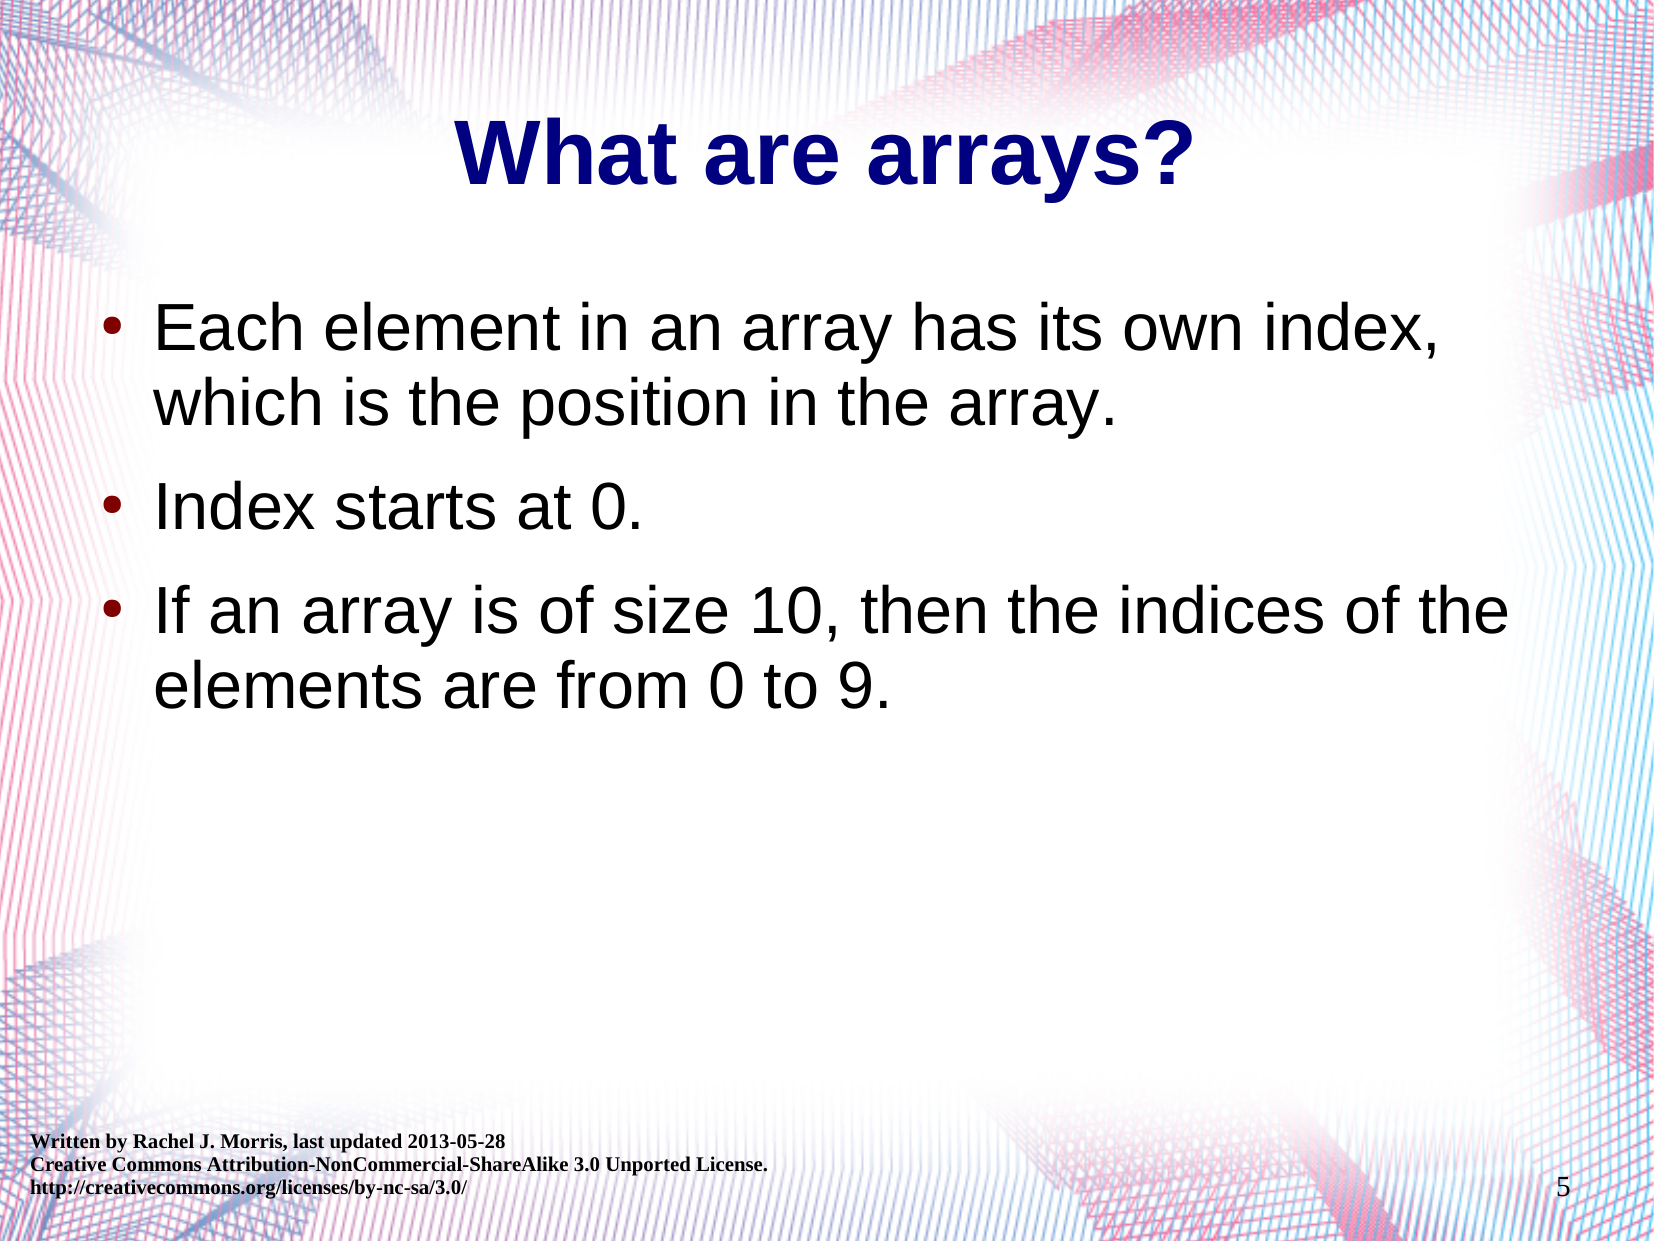

# What are arrays?
Each element in an array has its own index, which is the position in the array.
Index starts at 0.
If an array is of size 10, then the indices of the elements are from 0 to 9.
5